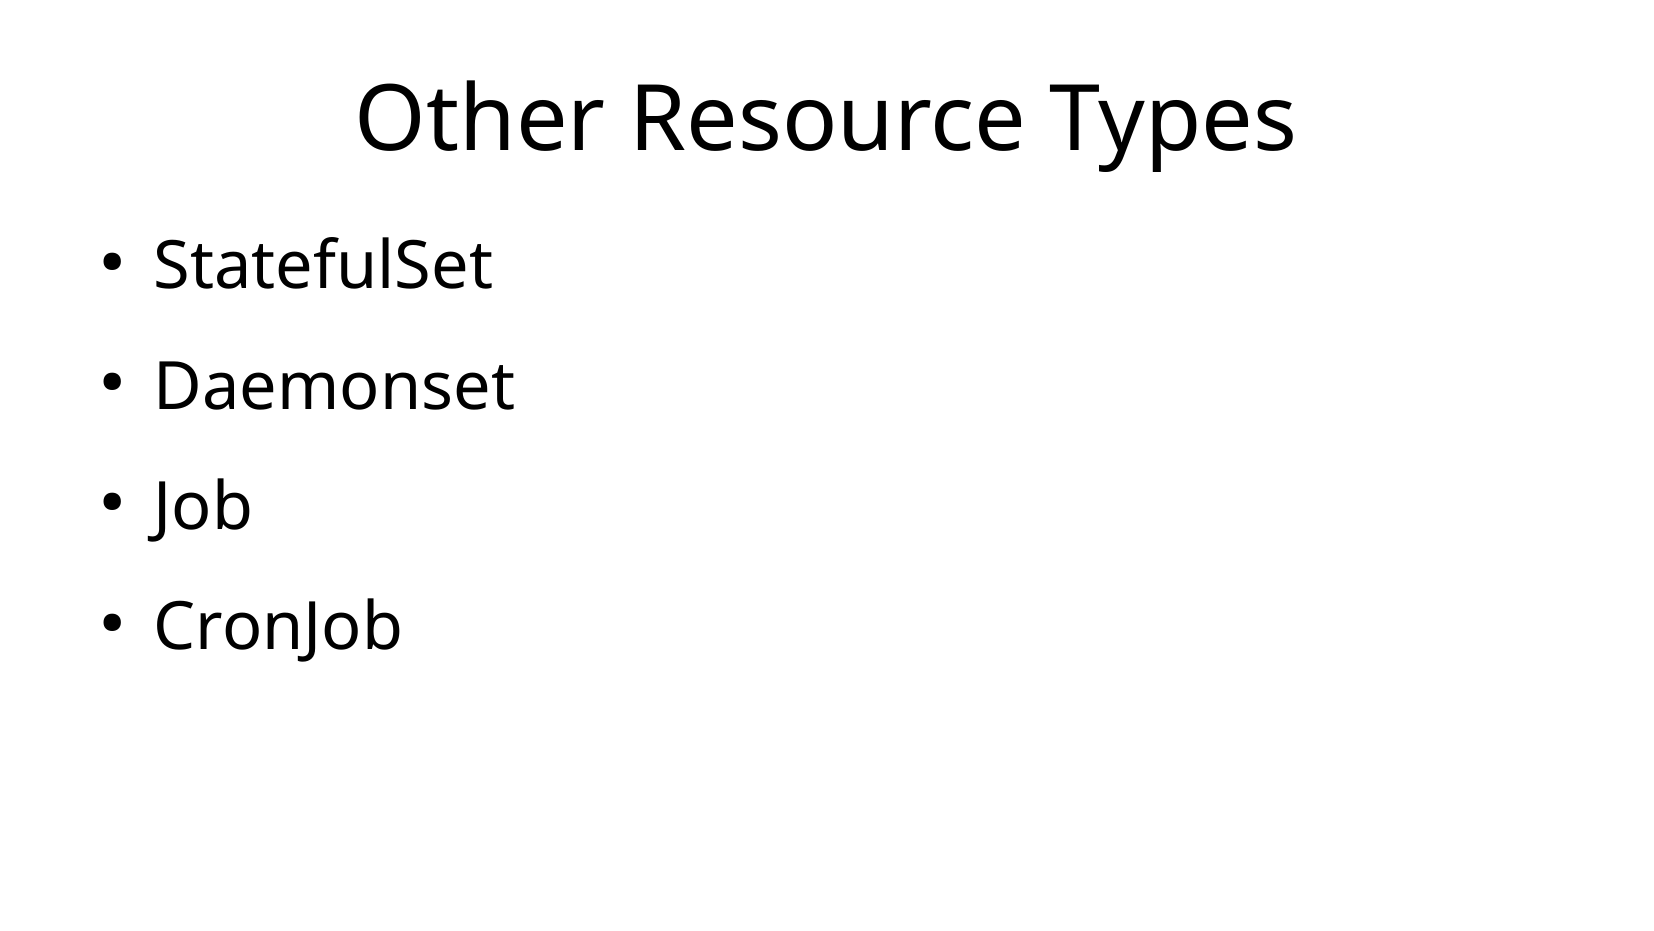

# Other Resource Types
StatefulSet
Daemonset
Job
CronJob